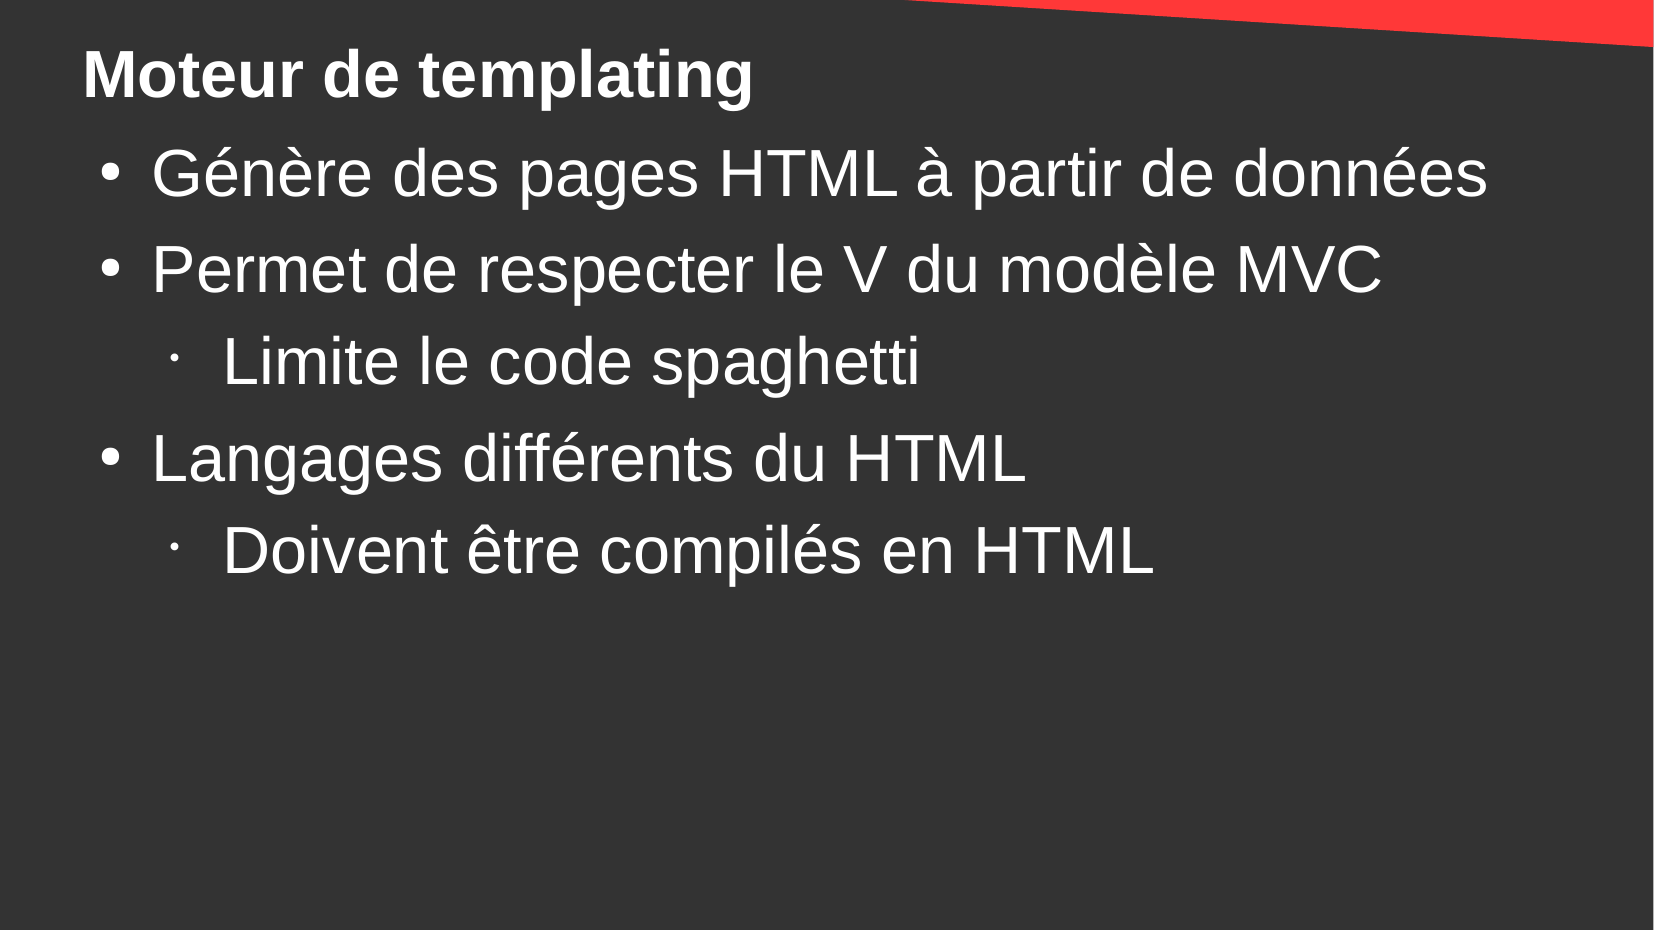

# Moteur de templating
Génère des pages HTML à partir de données
Permet de respecter le V du modèle MVC
Limite le code spaghetti
Langages différents du HTML
Doivent être compilés en HTML